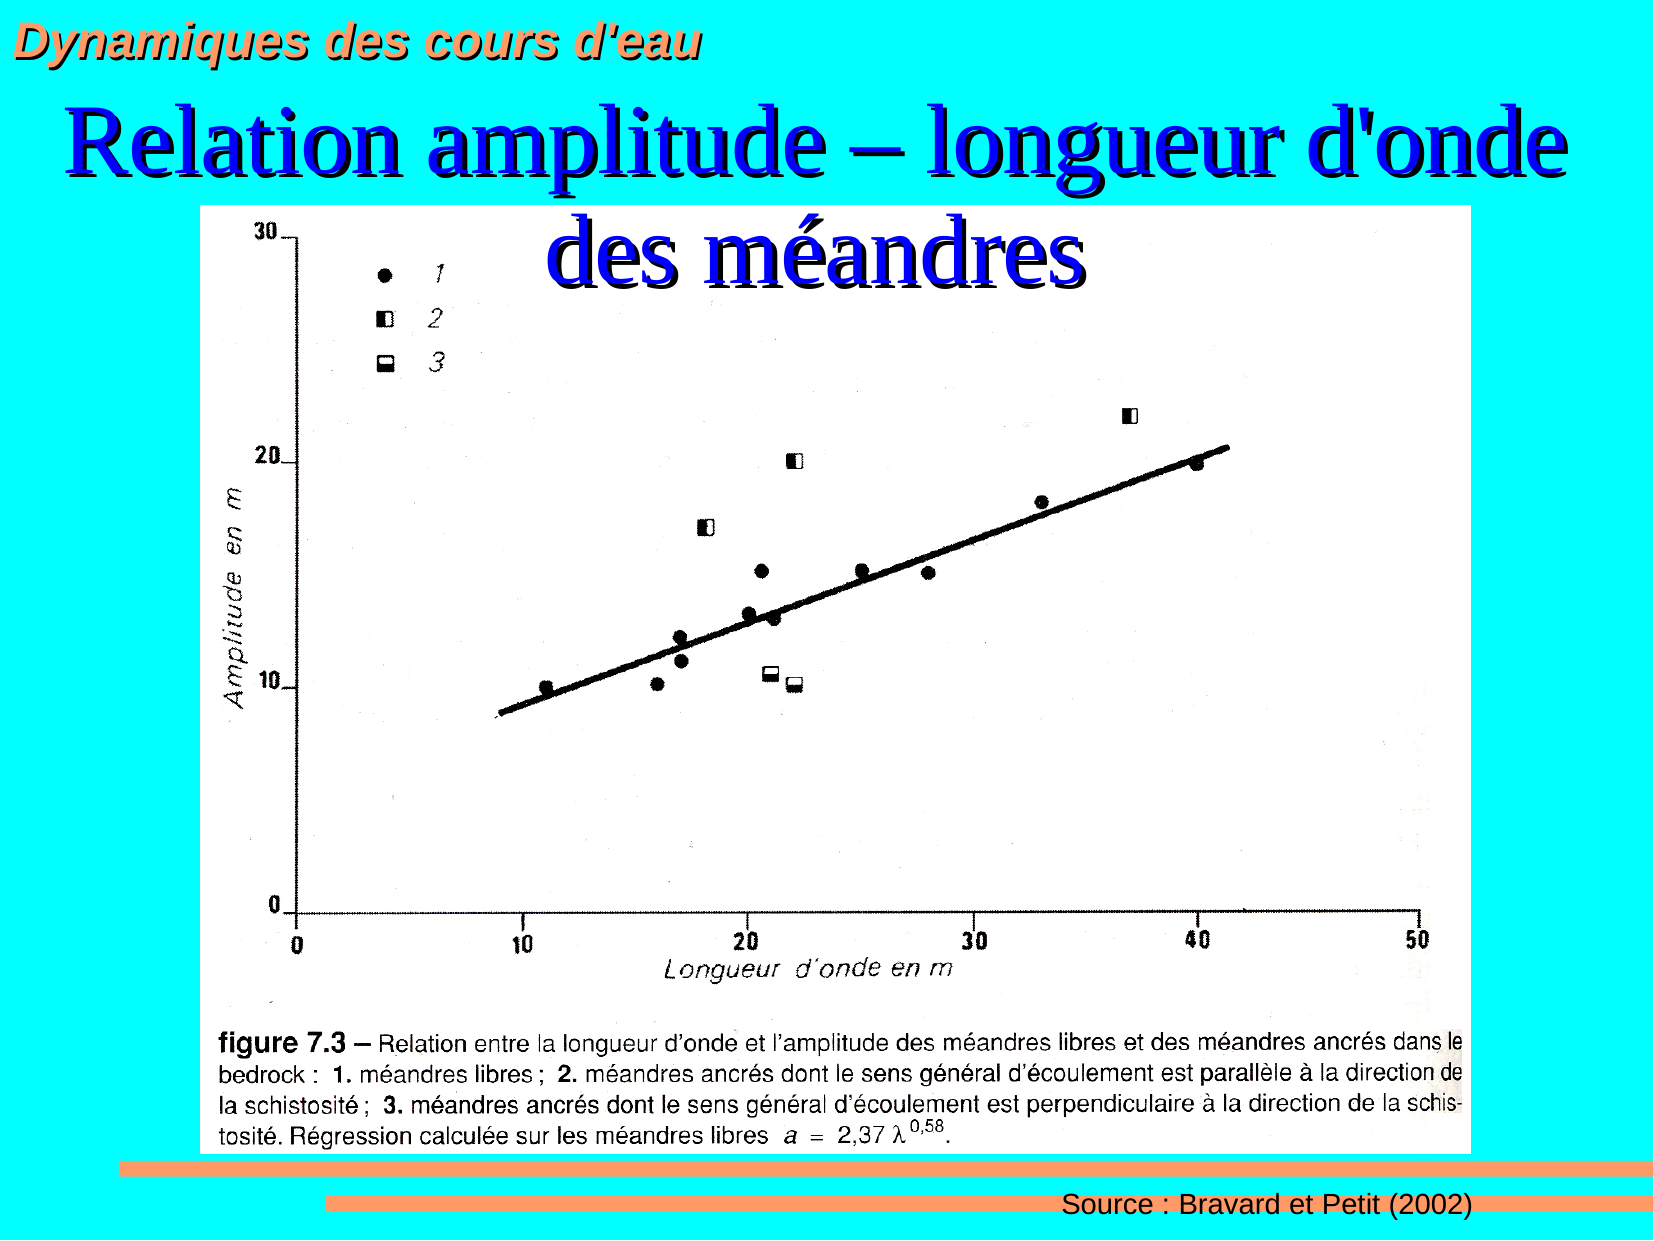

# Dynamiques des cours d'eau
Relation amplitude – longueur d'onde des méandres
Source : Bravard et Petit (2002)